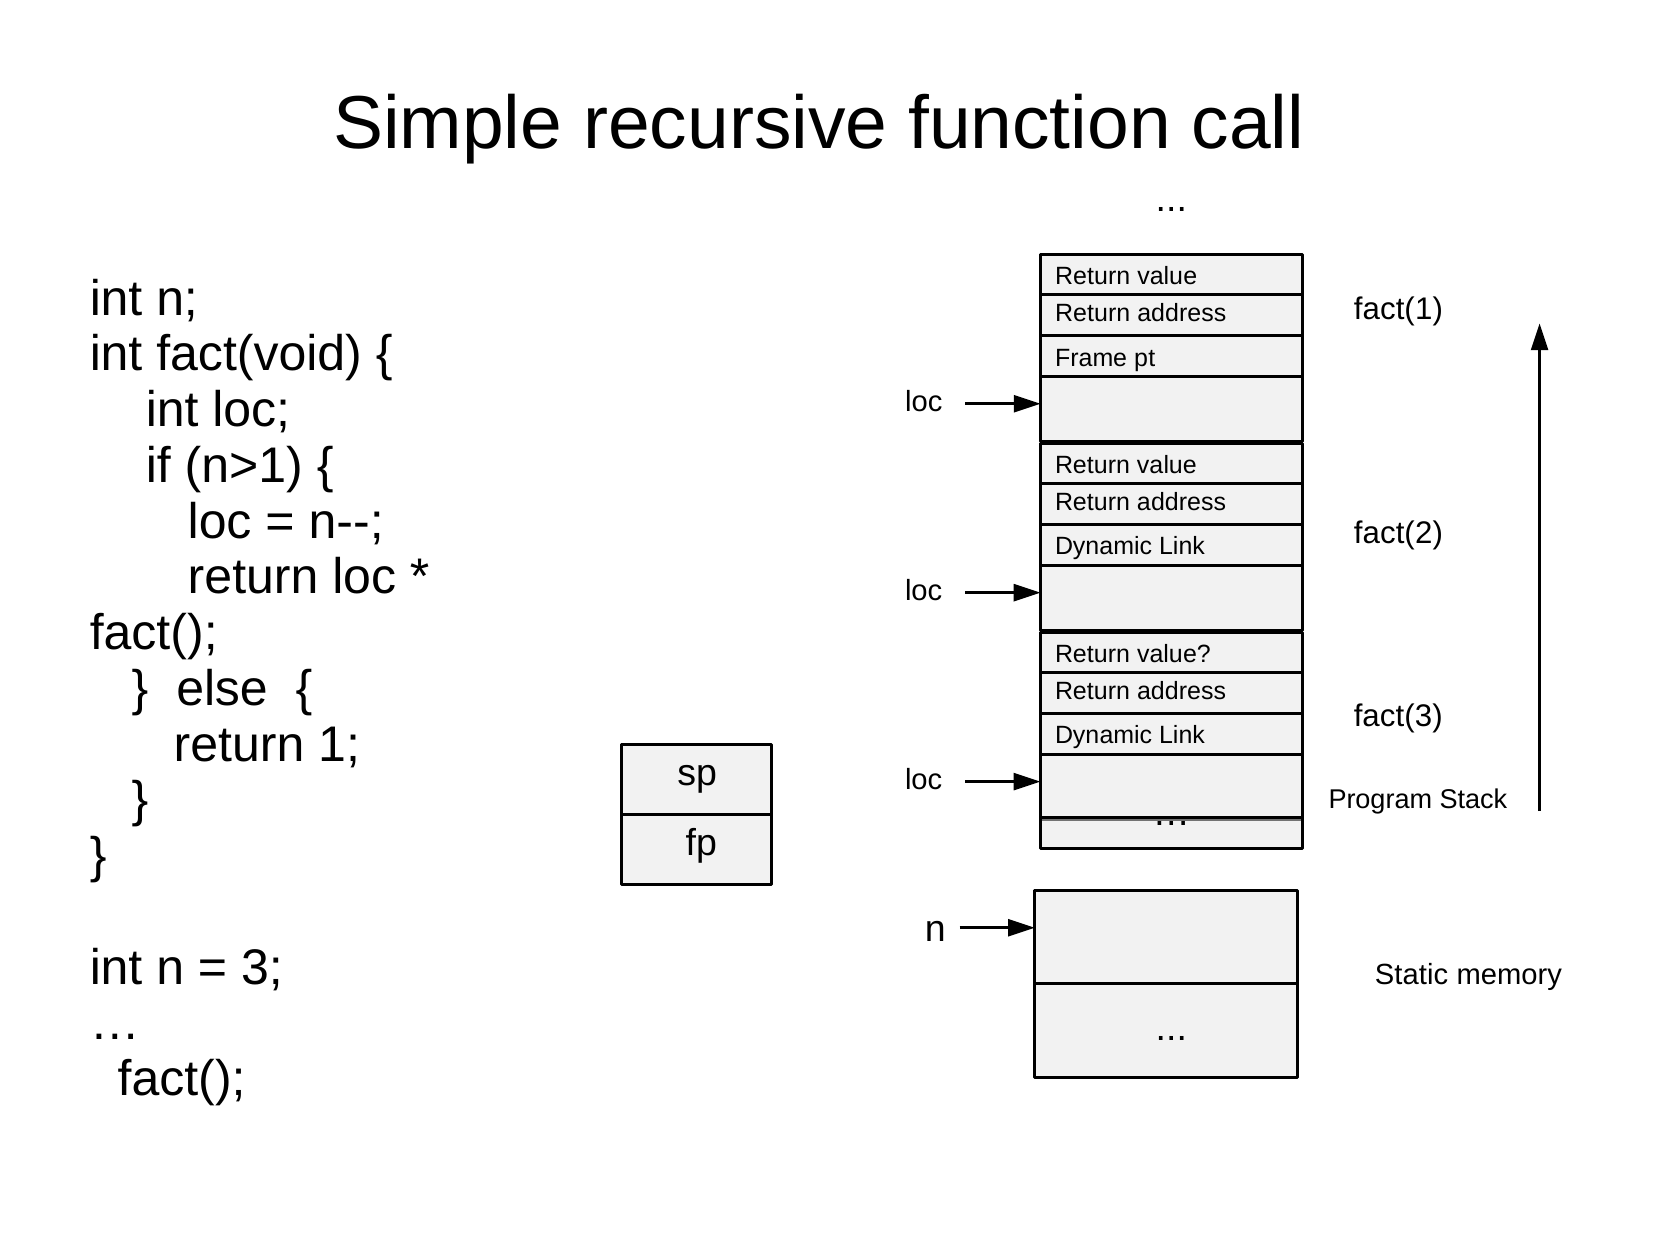

# Simple recursive function call
...
Return value
Return address
Frame pt
loc
int n;
int fact(void) {
 int loc;
 if (n>1) {
 loc = n--;
 return loc * fact();
 } else {
 return 1;
 }
}
int n = 3;
…
 fact();
fact(1)
Return value
Return address
Dynamic Link
loc
fact(2)
Return value?
Return address
Dynamic Link
loc
fact(3)
sp
fp
Program Stack
…
n
Static memory
...